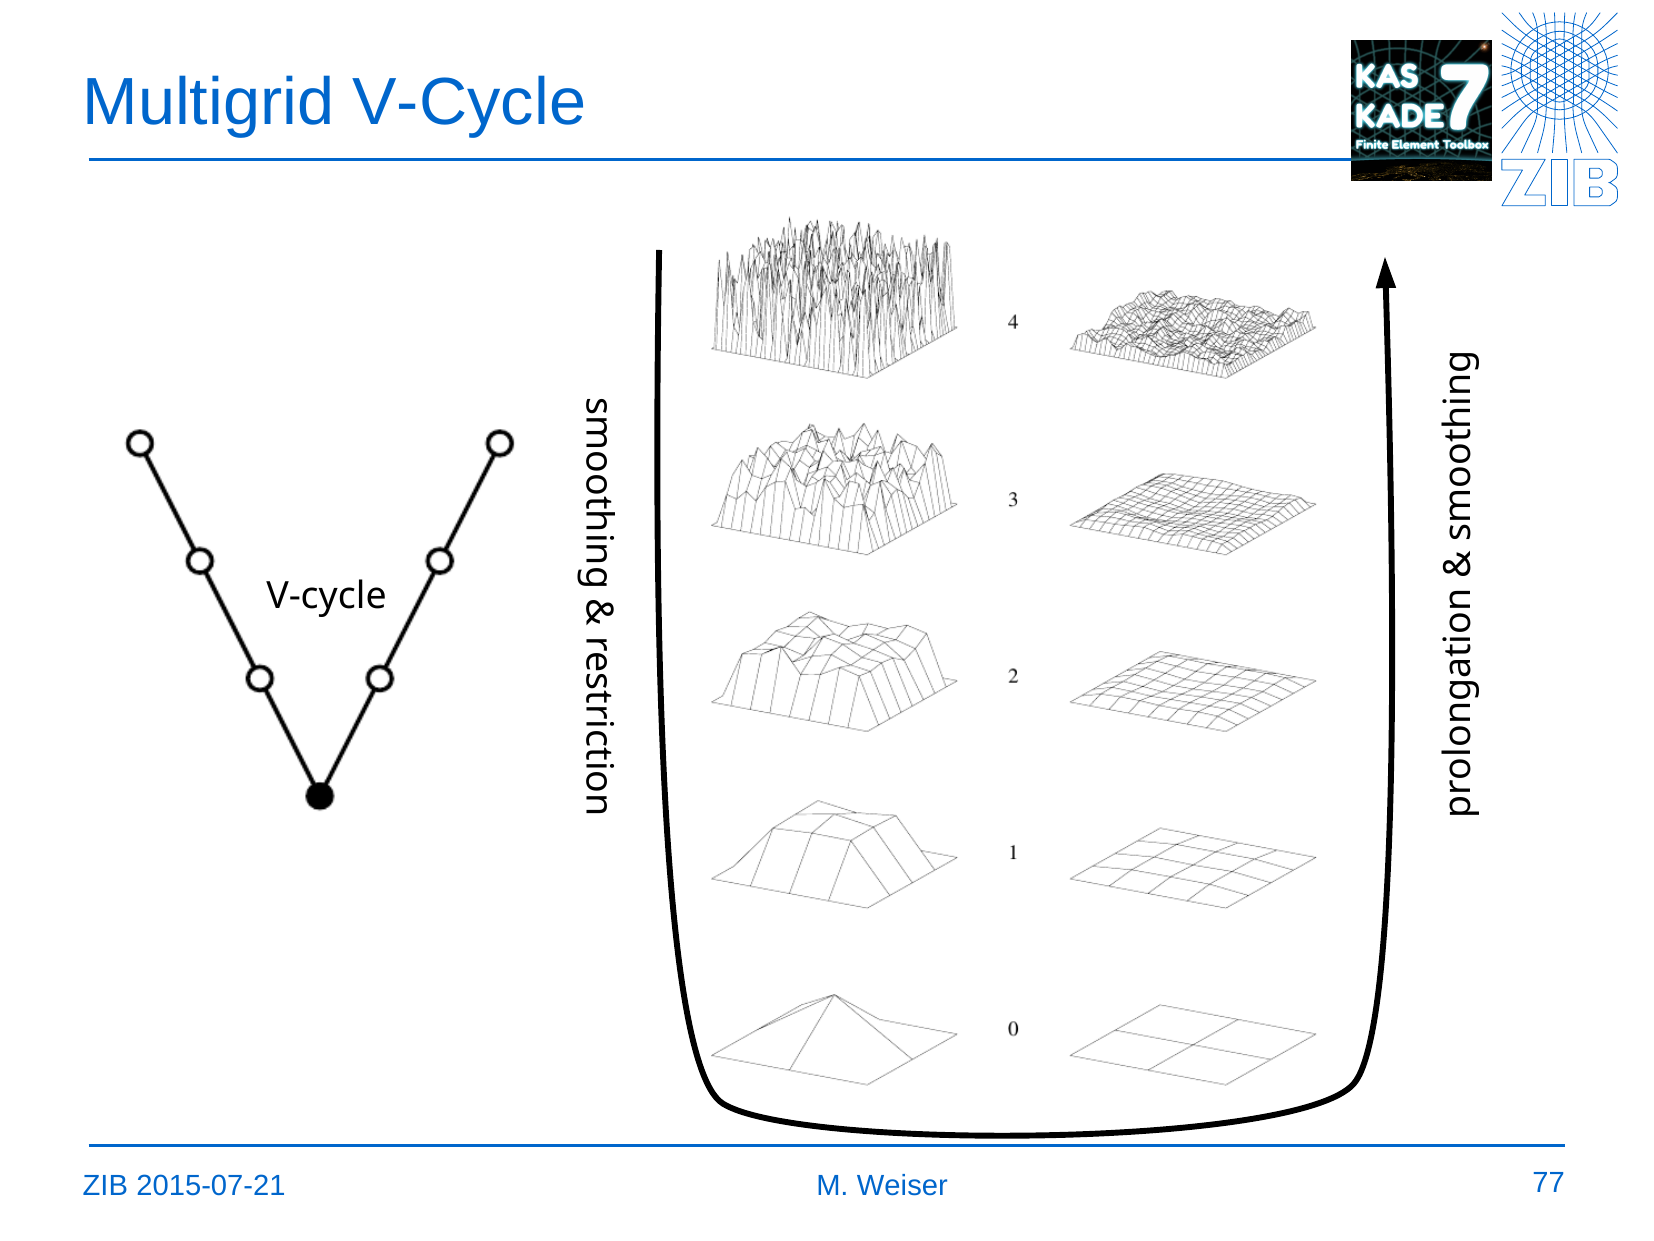

# Multigrid V-Cycle
prolongation & smoothing
V-cycle
smoothing & restriction
77
ZIB 2015-07-21
M. Weiser